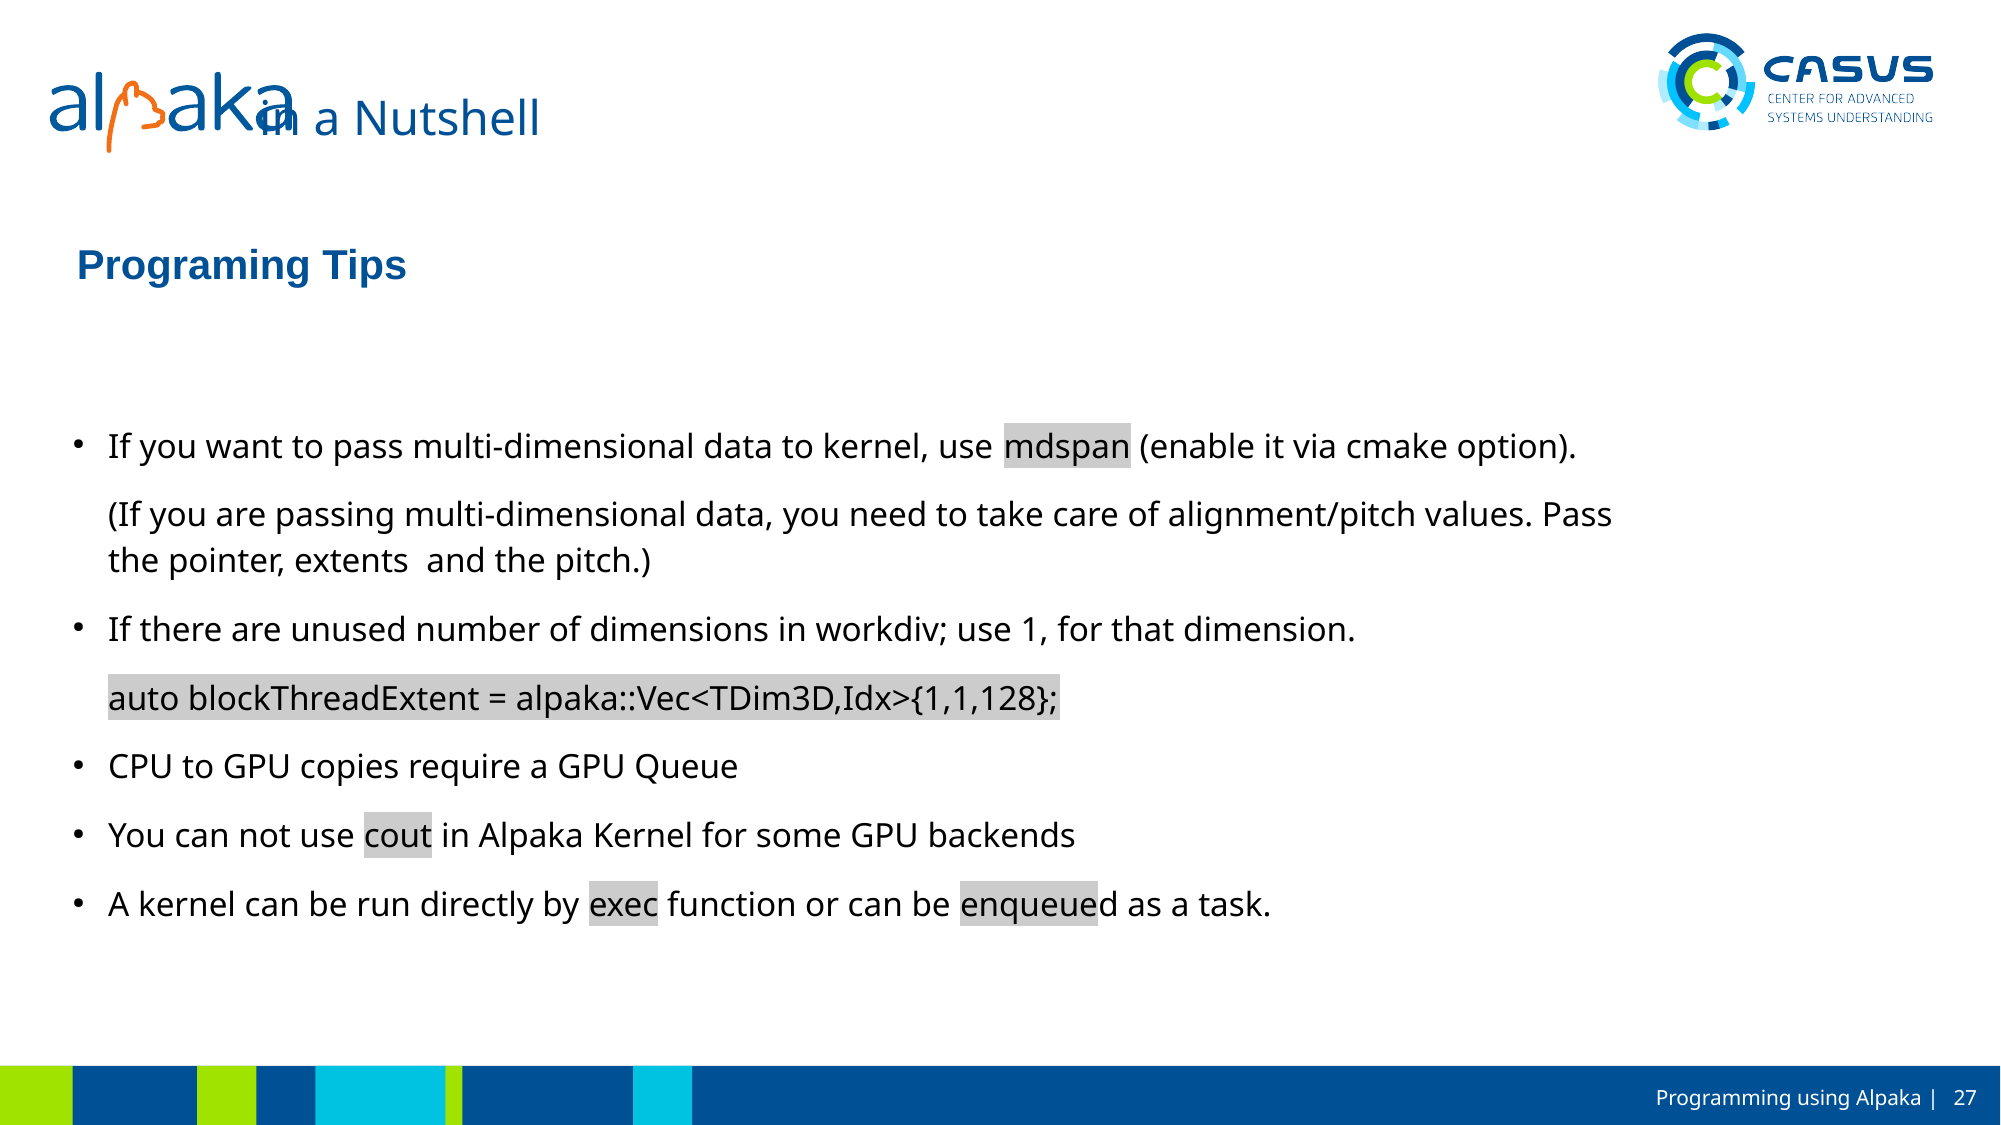

#
 in a Nutshell
Programing Tips
If you want to pass multi-dimensional data to kernel, use mdspan (enable it via cmake option).
(If you are passing multi-dimensional data, you need to take care of alignment/pitch values. Pass the pointer, extents and the pitch.)
If there are unused number of dimensions in workdiv; use 1, for that dimension.
auto blockThreadExtent = alpaka::Vec<TDim3D,Idx>{1,1,128};
CPU to GPU copies require a GPU Queue
You can not use cout in Alpaka Kernel for some GPU backends
A kernel can be run directly by exec function or can be enqueued as a task.
Programming using Alpaka
27